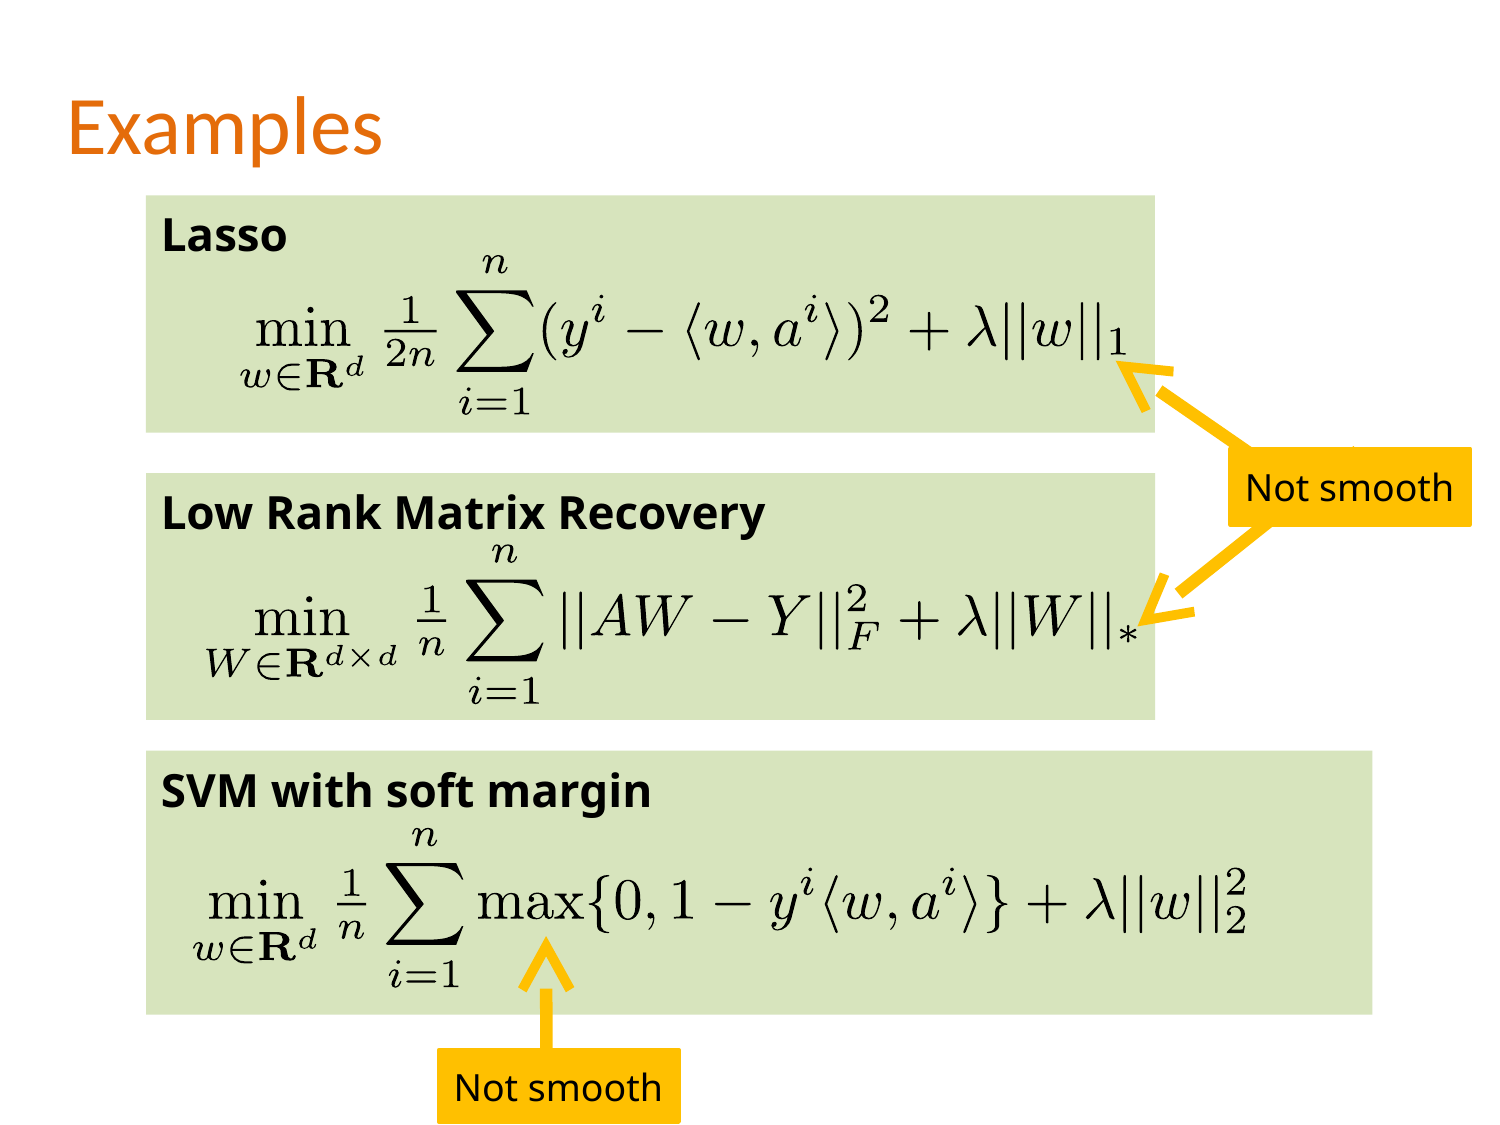

Examples
Lasso
Not smooth
Low Rank Matrix Recovery
Why not keep them separate?
SVM with soft margin
Not smooth